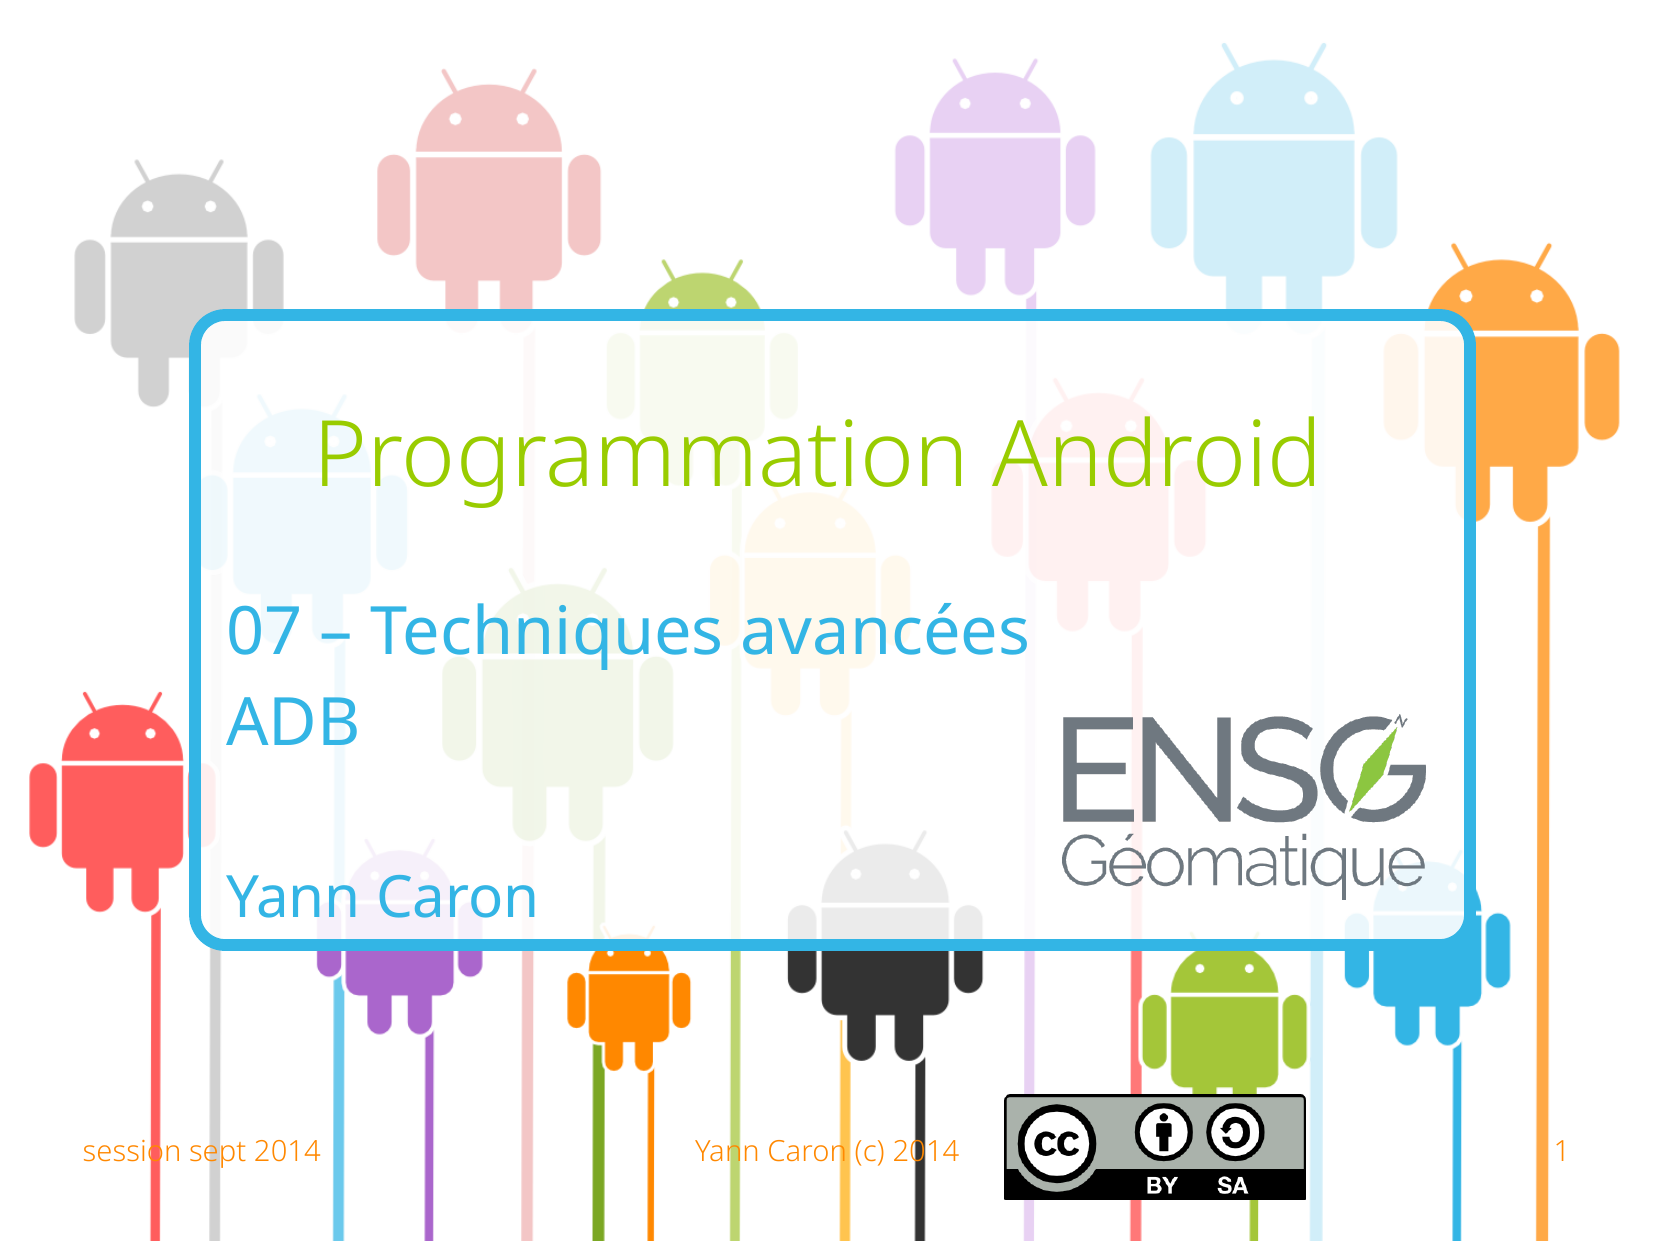

# Programmation Android
07 – Techniques avancées
ADB
Yann Caron
session sept 2014
Yann Caron (c) 2014
1